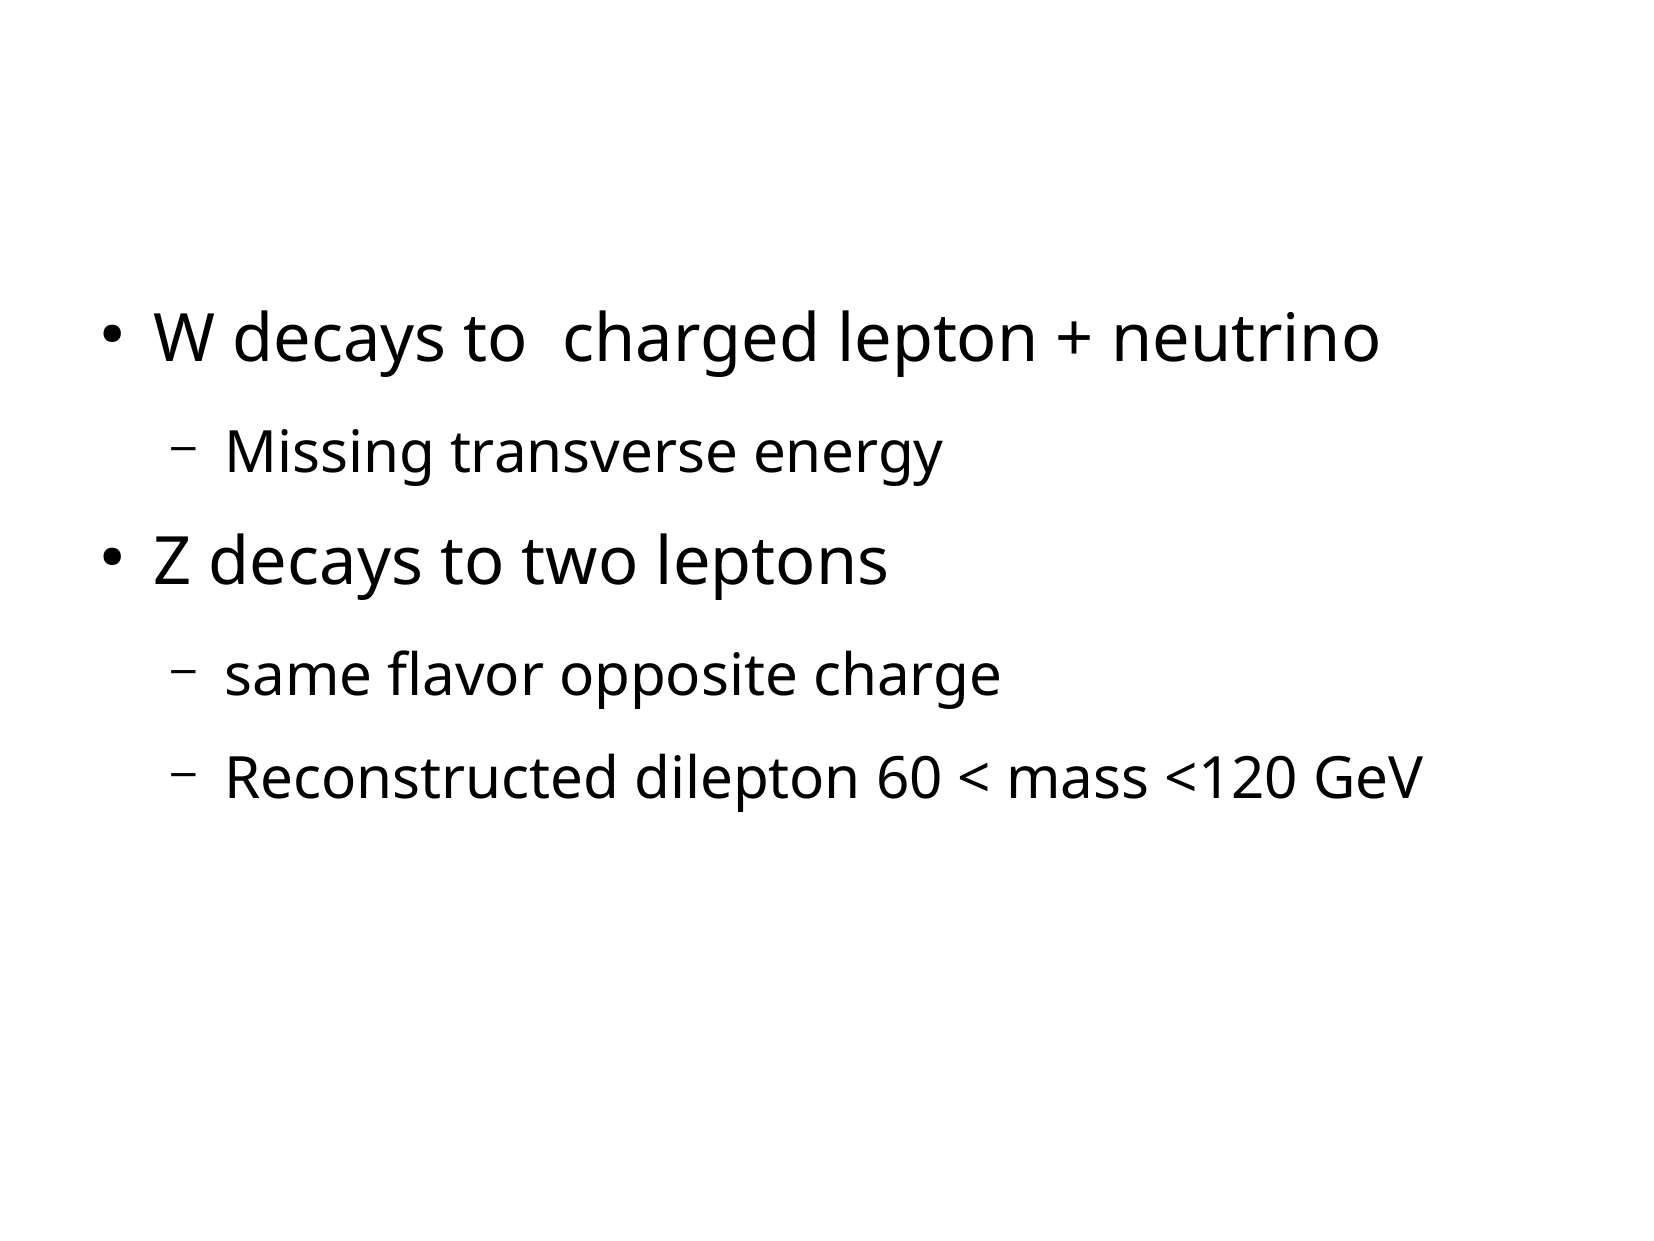

#
W decays to charged lepton + neutrino
Missing transverse energy
Z decays to two leptons
same flavor opposite charge
Reconstructed dilepton 60 < mass <120 GeV